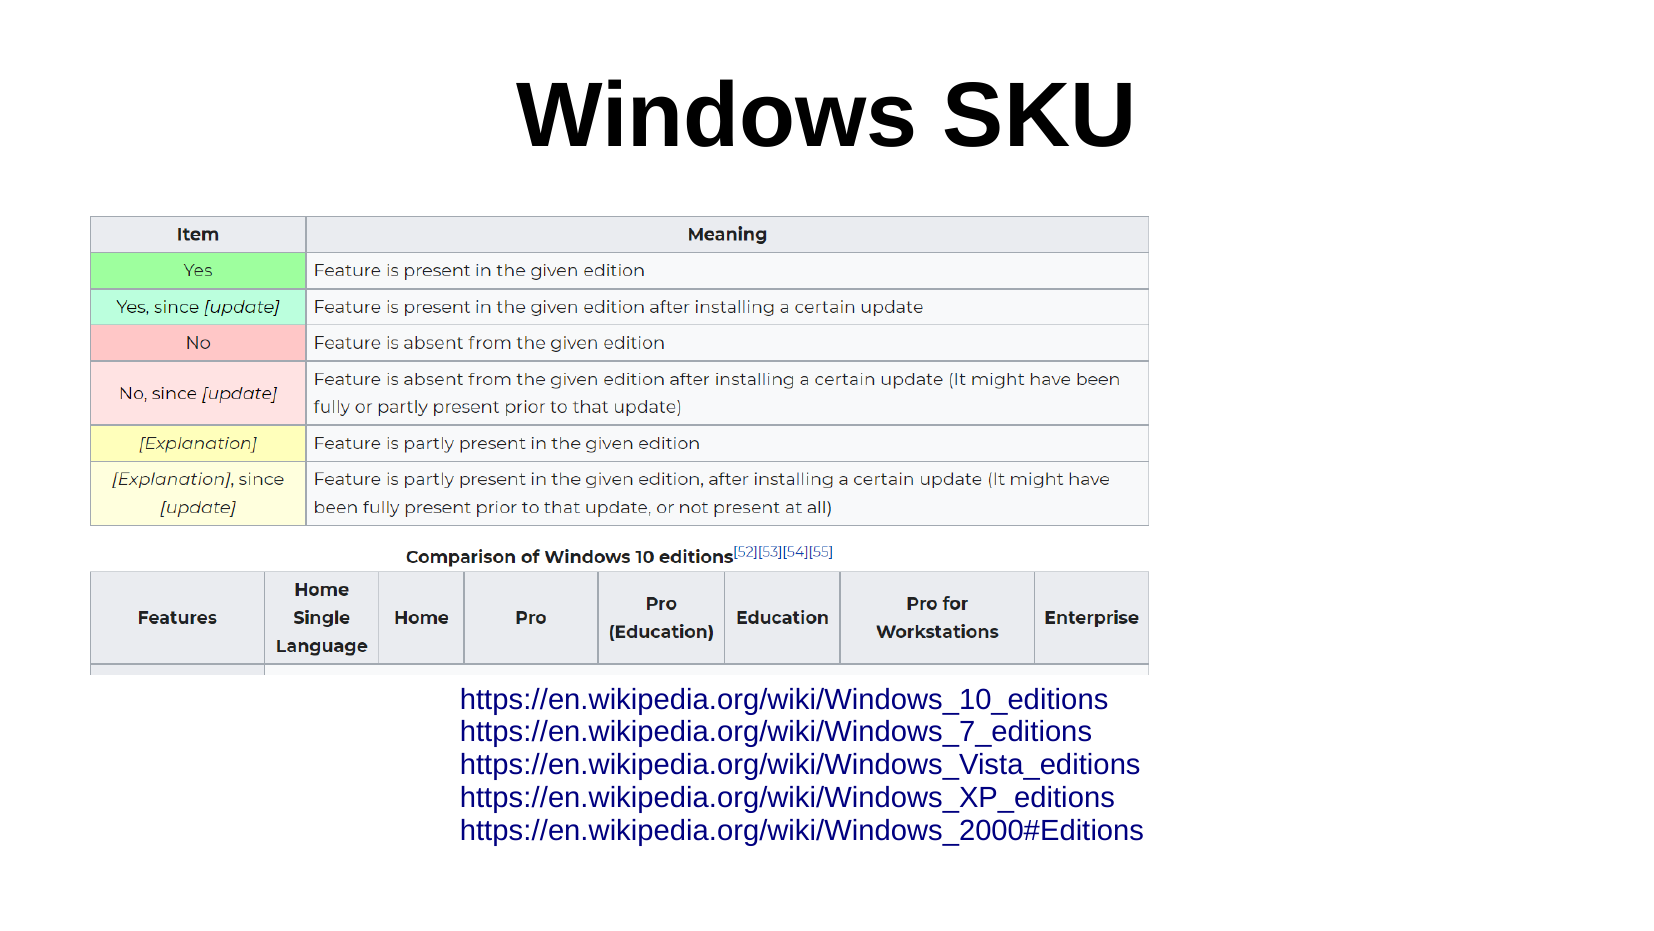

# Windows SKU
https://en.wikipedia.org/wiki/Windows_10_editions
https://en.wikipedia.org/wiki/Windows_7_editions
https://en.wikipedia.org/wiki/Windows_Vista_editions
https://en.wikipedia.org/wiki/Windows_XP_editions
https://en.wikipedia.org/wiki/Windows_2000#Editions